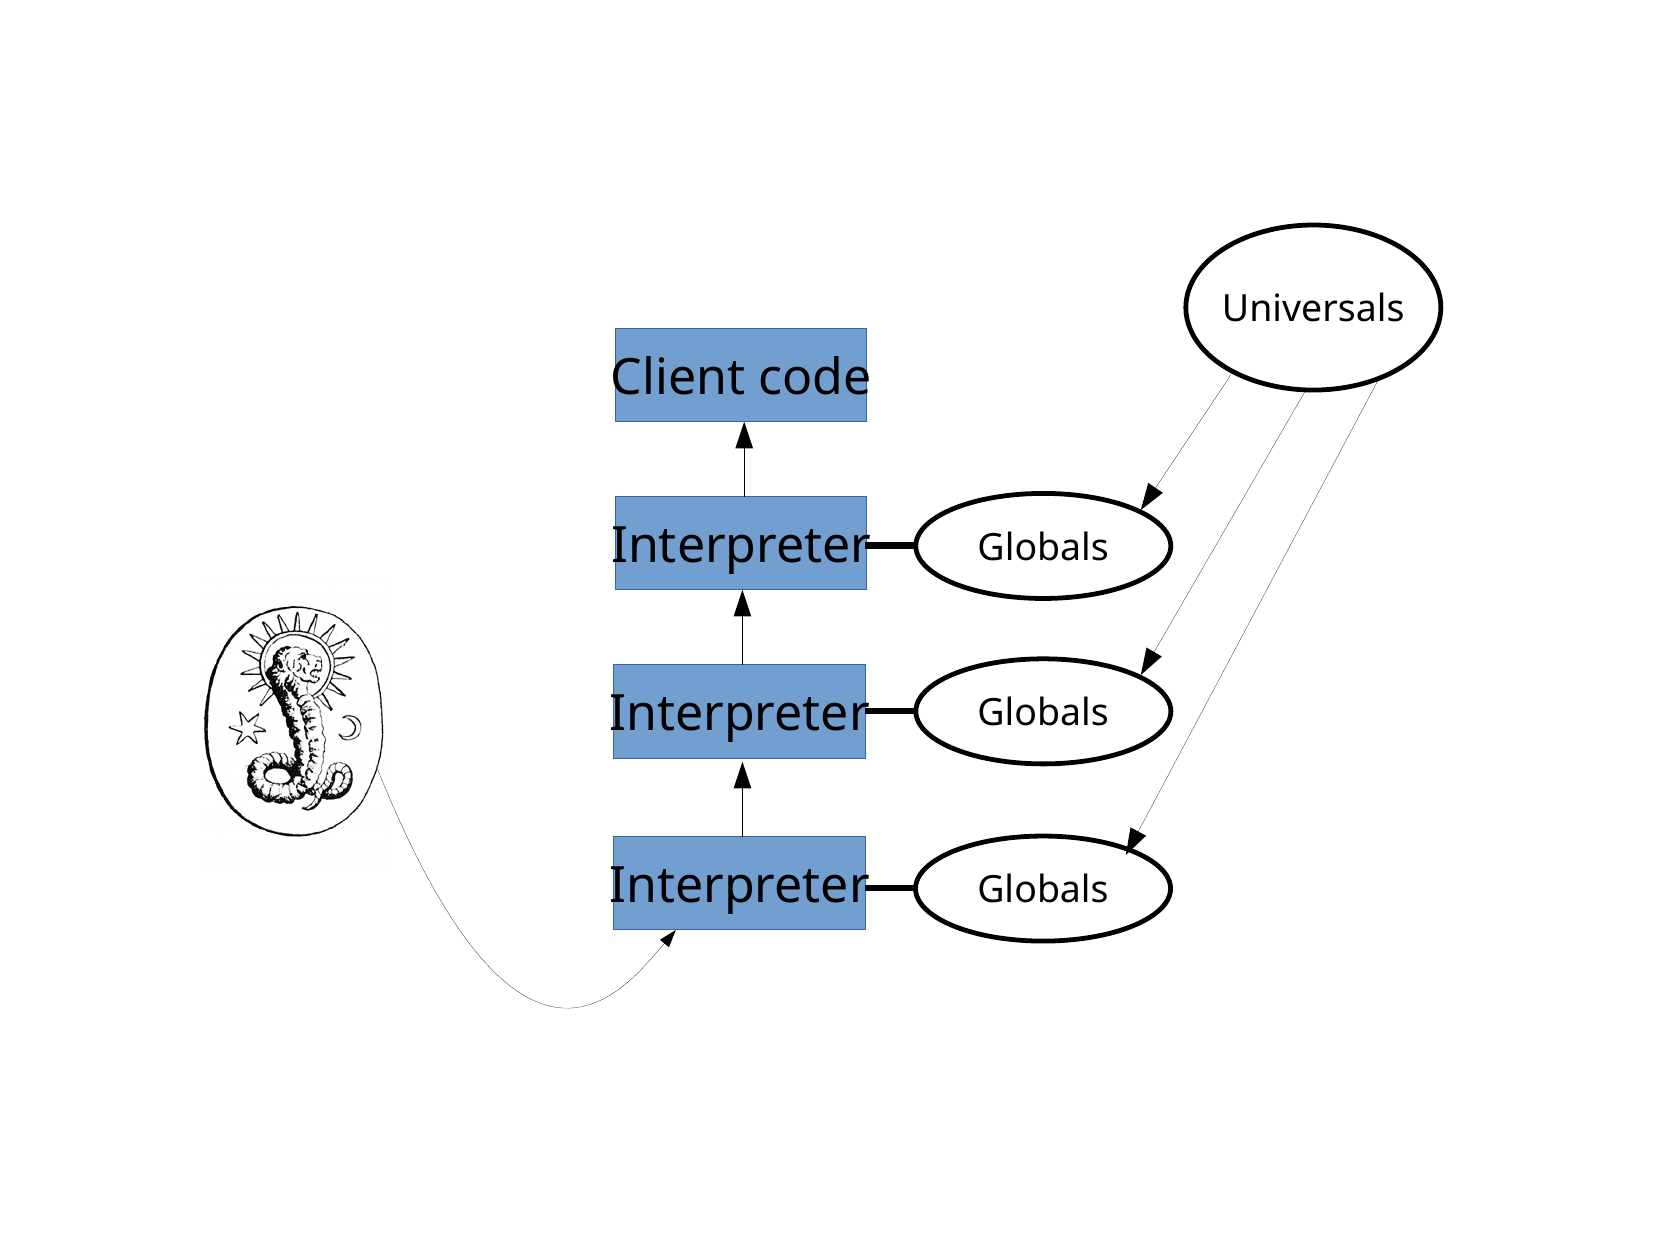

Universals
Client code
Globals
Interpreter
Globals
Interpreter
Globals
Interpreter